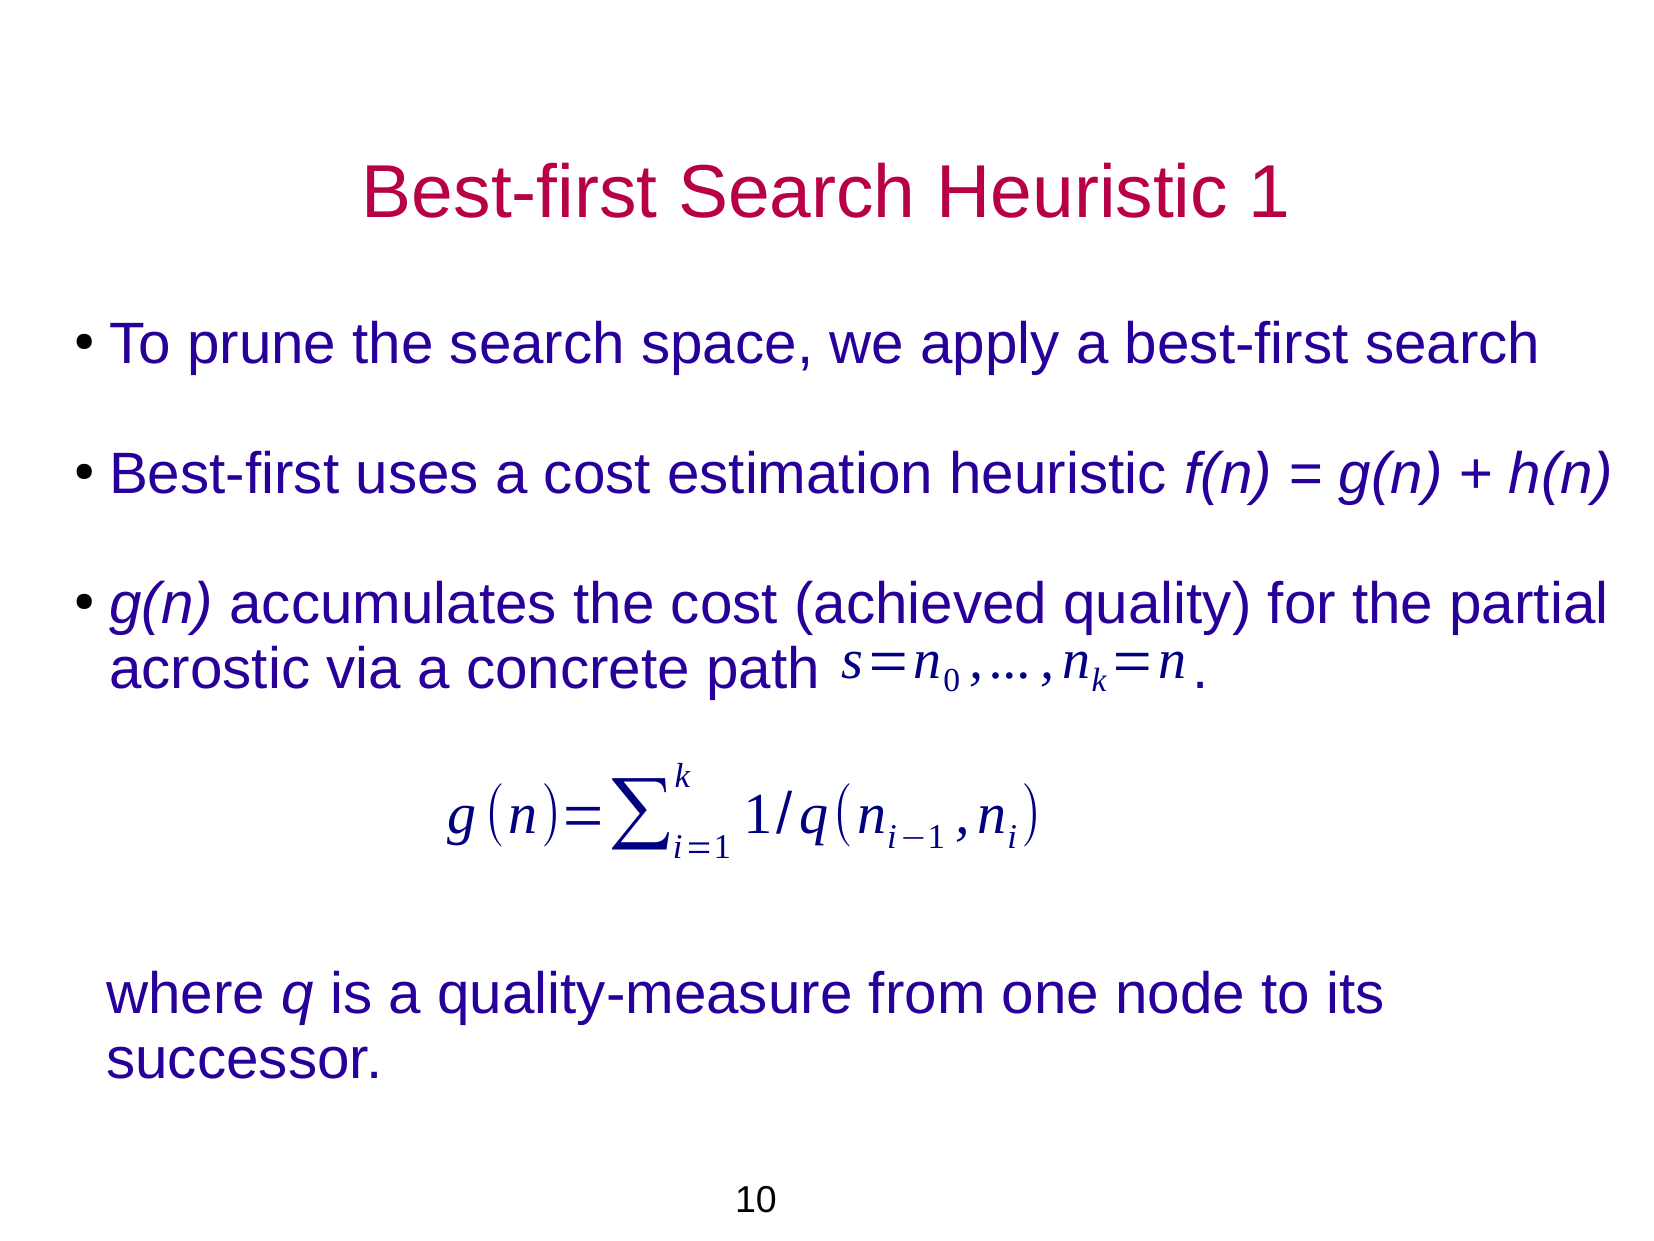

Best-first Search Heuristic 1
To prune the search space, we apply a best-first search
Best-first uses a cost estimation heuristic f(n) = g(n) + h(n)
g(n) accumulates the cost (achieved quality) for the partial
acrostic via a concrete path .
 where q is a quality-measure from one node to its
 successor.
10